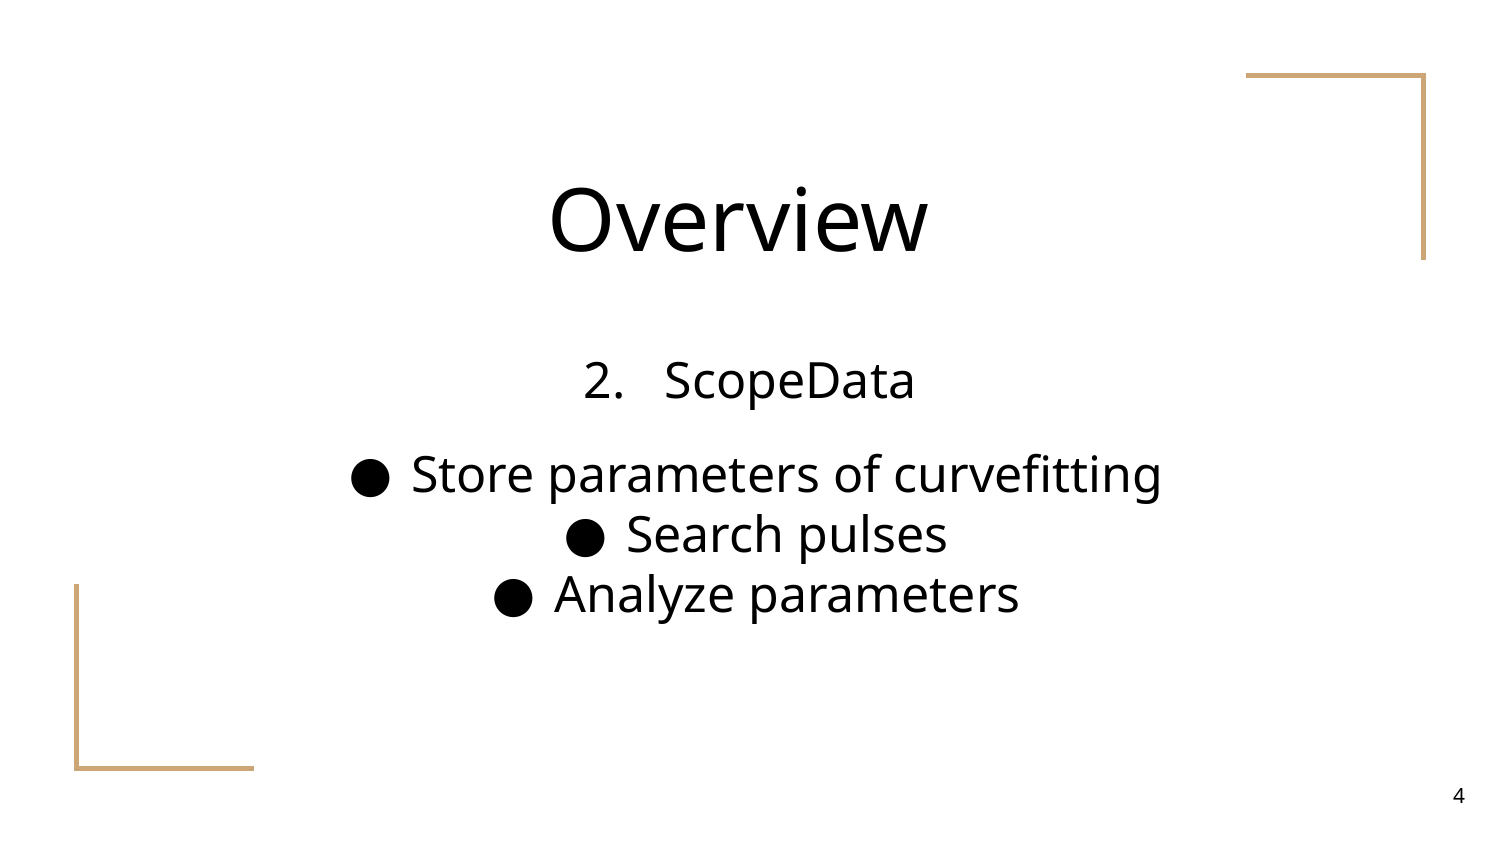

# Overview
2. ScopeData
Store parameters of curvefitting
Search pulses
Analyze parameters